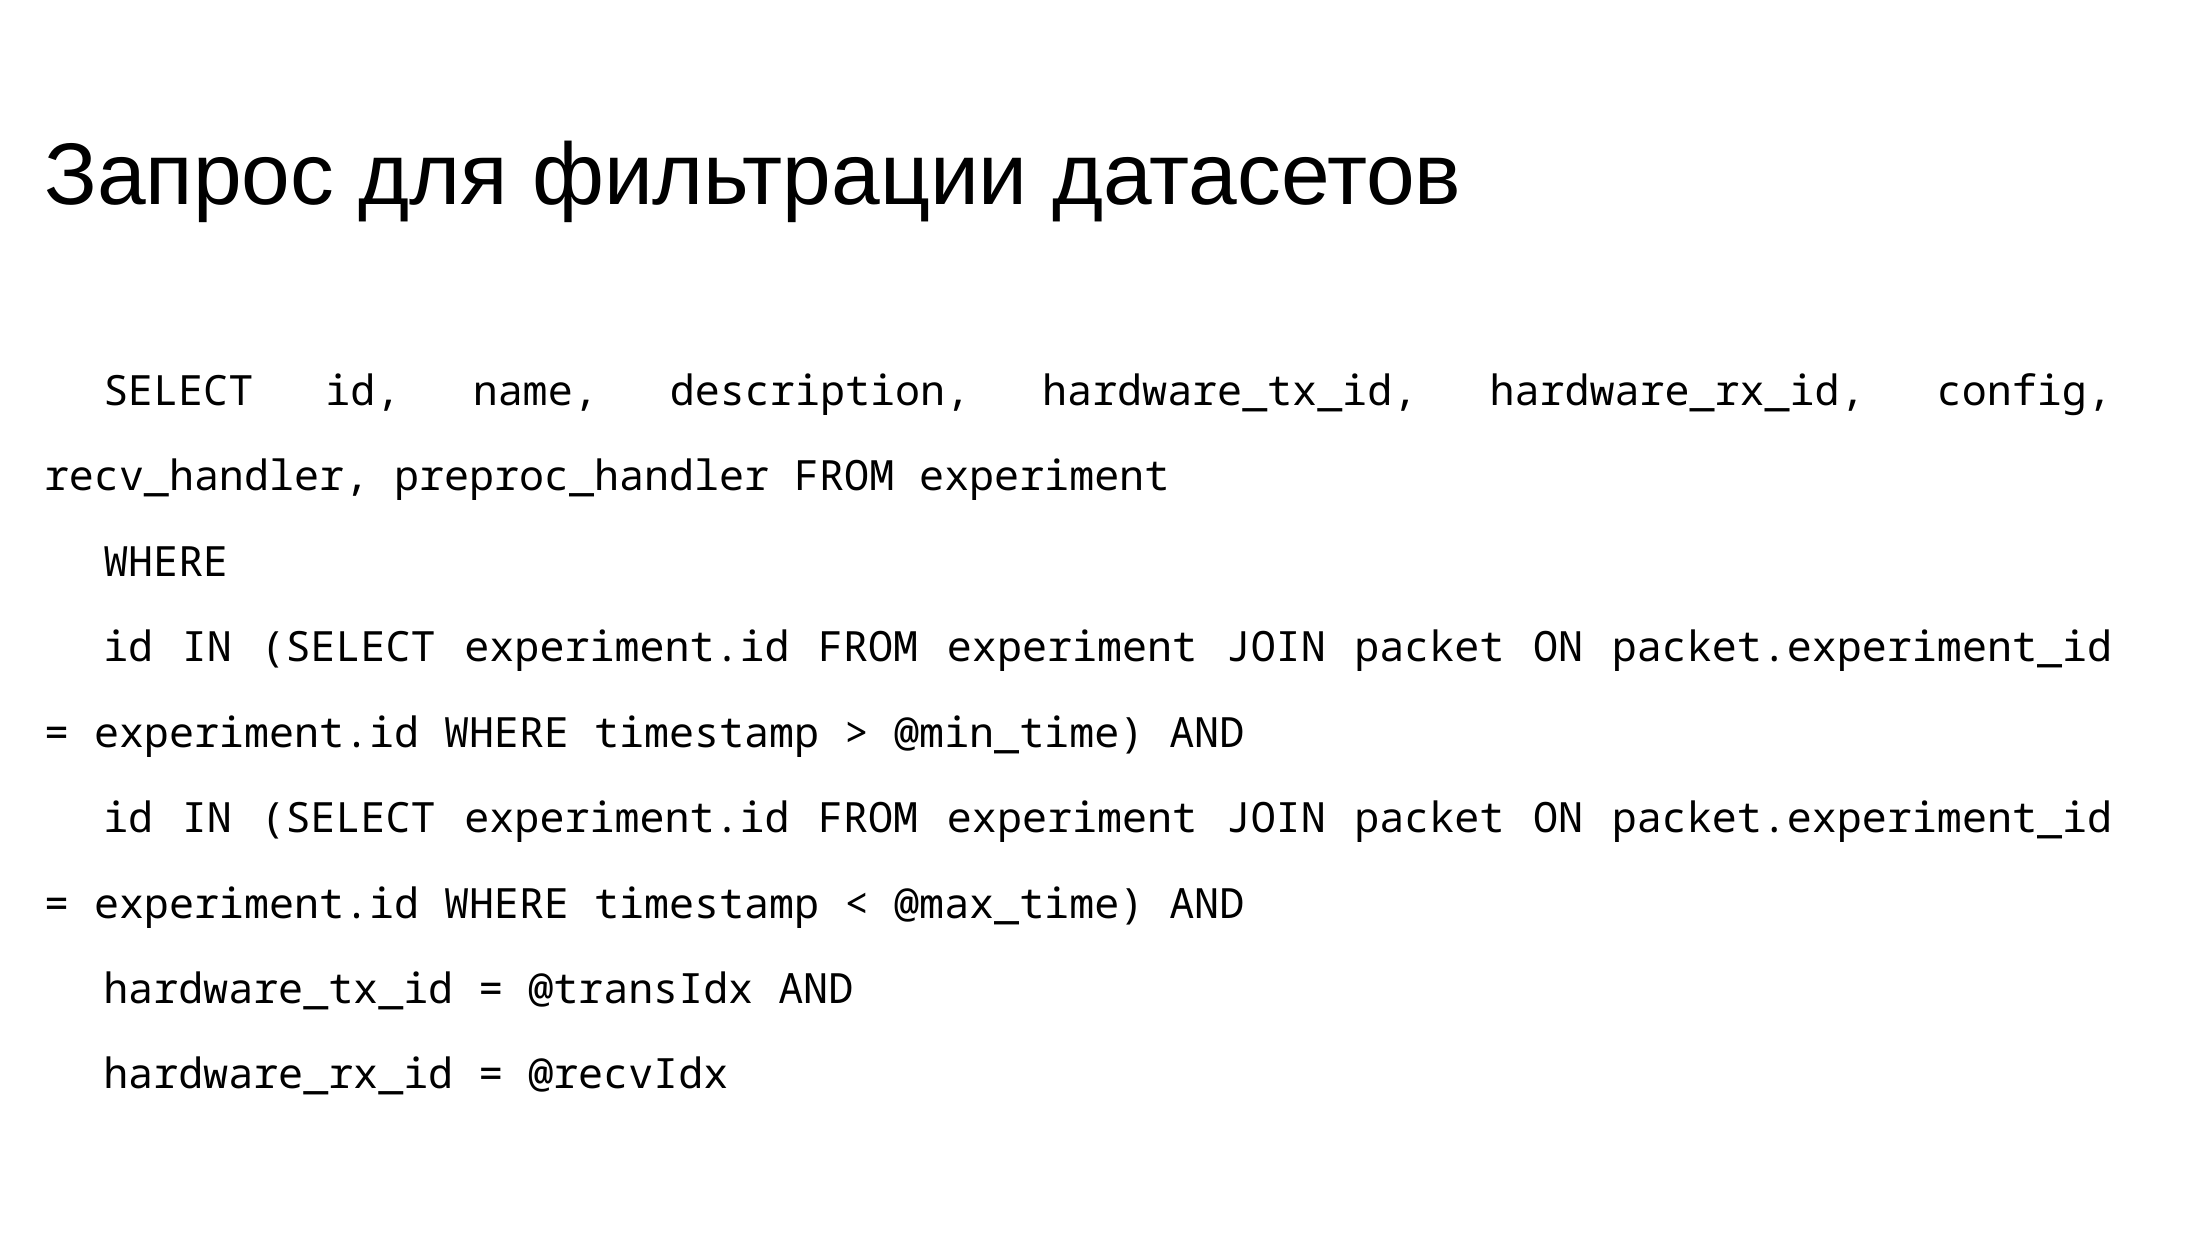

Запрос для фильтрации датасетов
SELECT id, name, description, hardware_tx_id, hardware_rx_id, config, recv_handler, preproc_handler FROM experiment
WHERE
id IN (SELECT experiment.id FROM experiment JOIN packet ON packet.experiment_id = experiment.id WHERE timestamp > @min_time) AND
id IN (SELECT experiment.id FROM experiment JOIN packet ON packet.experiment_id = experiment.id WHERE timestamp < @max_time) AND
hardware_tx_id = @transIdx AND
hardware_rx_id = @recvIdx